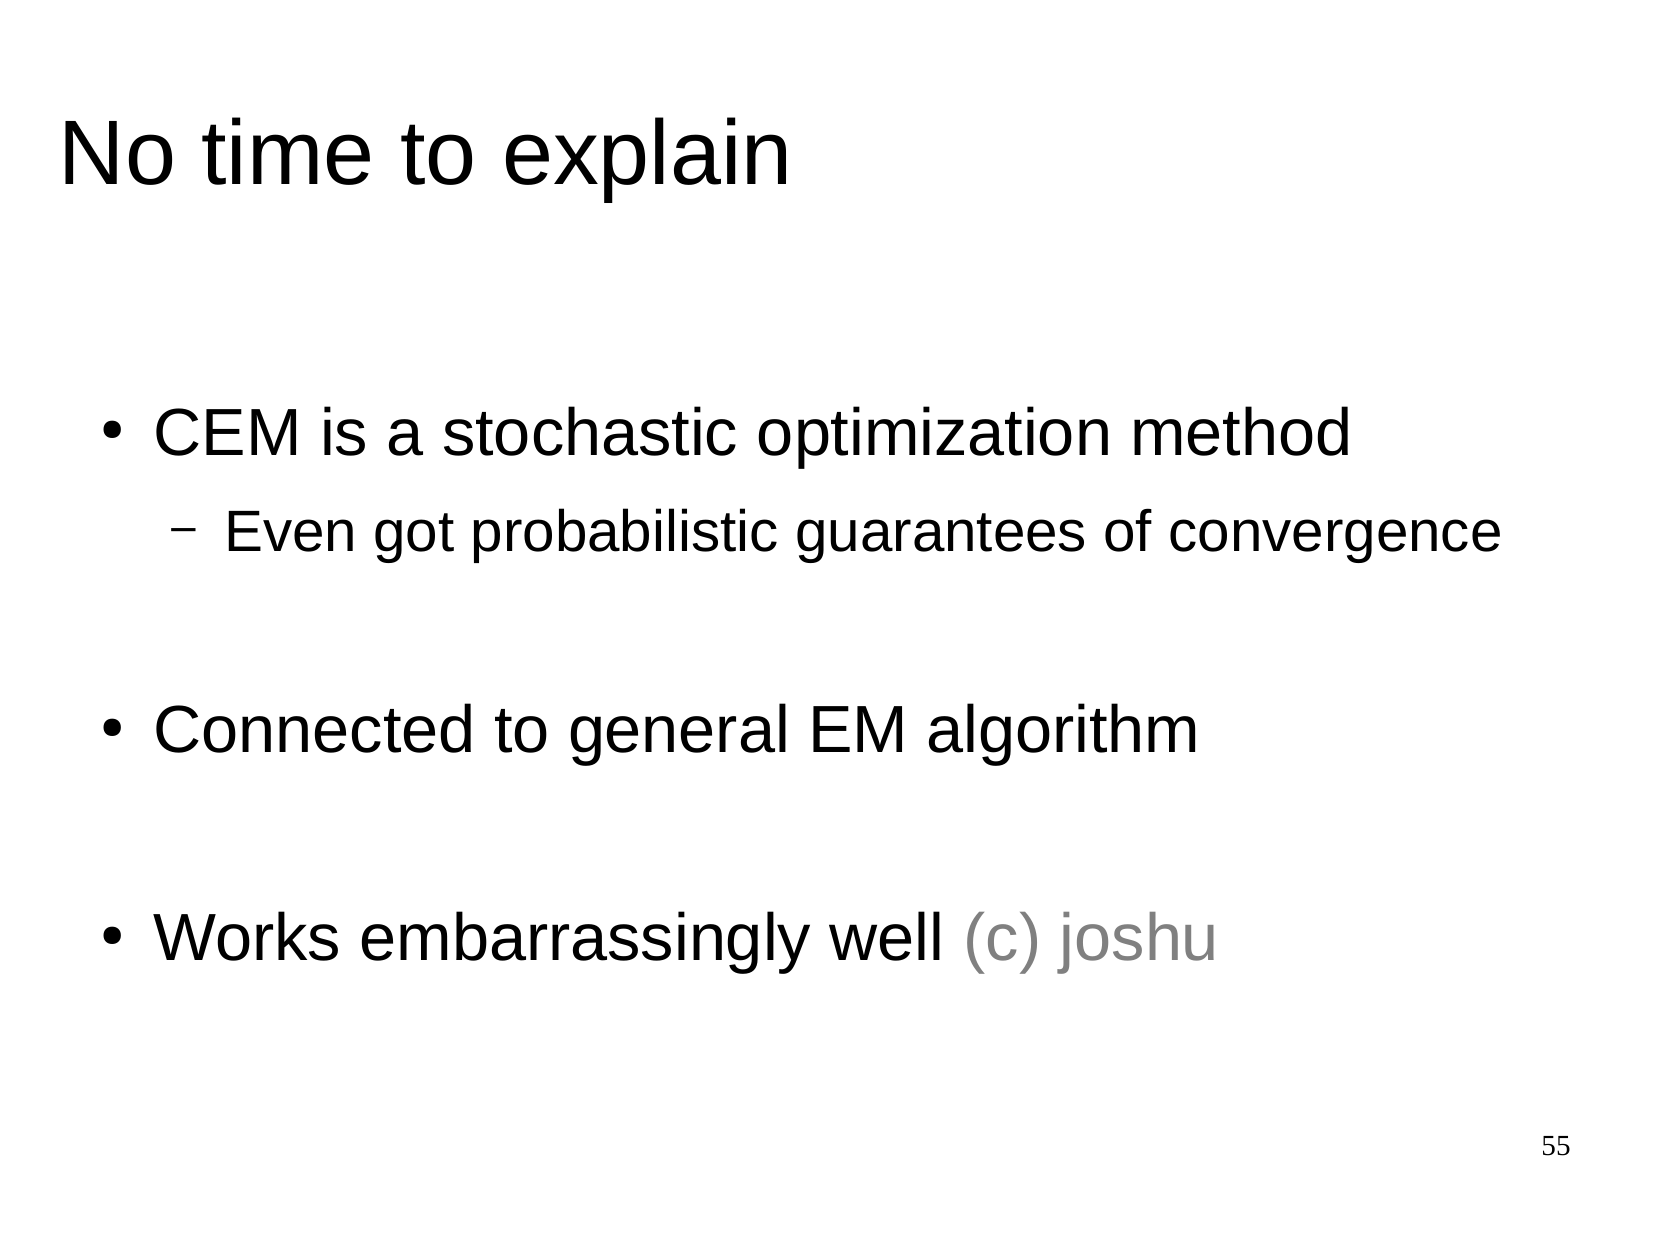

# No time to explain
CEM is a stochastic optimization method
Even got probabilistic guarantees of convergence
Connected to general EM algorithm
Works embarrassingly well (c) joshu
55